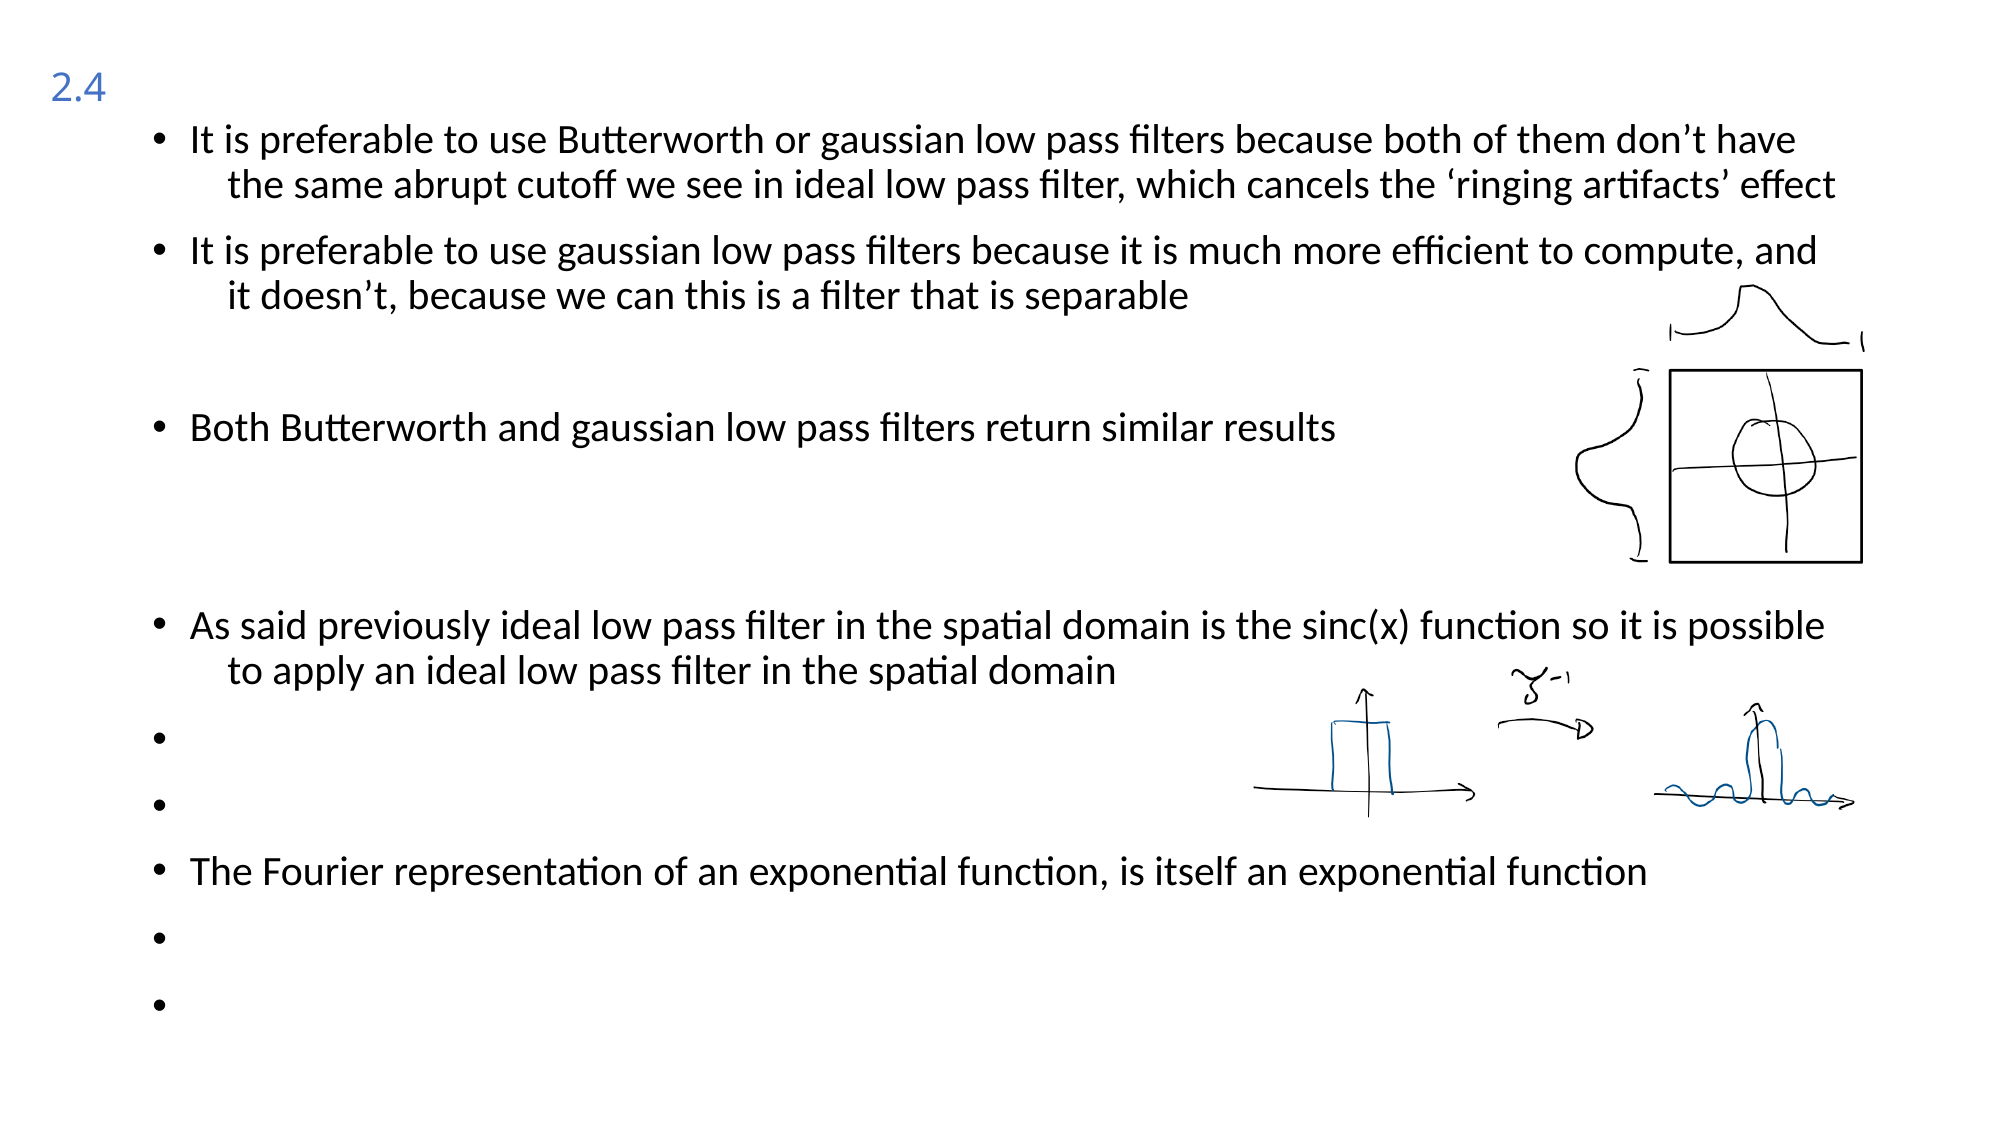

2.4
# It is preferable to use Butterworth or gaussian low pass filters because both of them don’t have the same abrupt cutoff we see in ideal low pass filter, which cancels the ‘ringing artifacts’ effect
It is preferable to use gaussian low pass filters because it is much more efficient to compute, and it doesn’t, because we can this is a filter that is separable
Both Butterworth and gaussian low pass filters return similar results
As said previously ideal low pass filter in the spatial domain is the sinc(x) function so it is possible to apply an ideal low pass filter in the spatial domain
The Fourier representation of an exponential function, is itself an exponential function